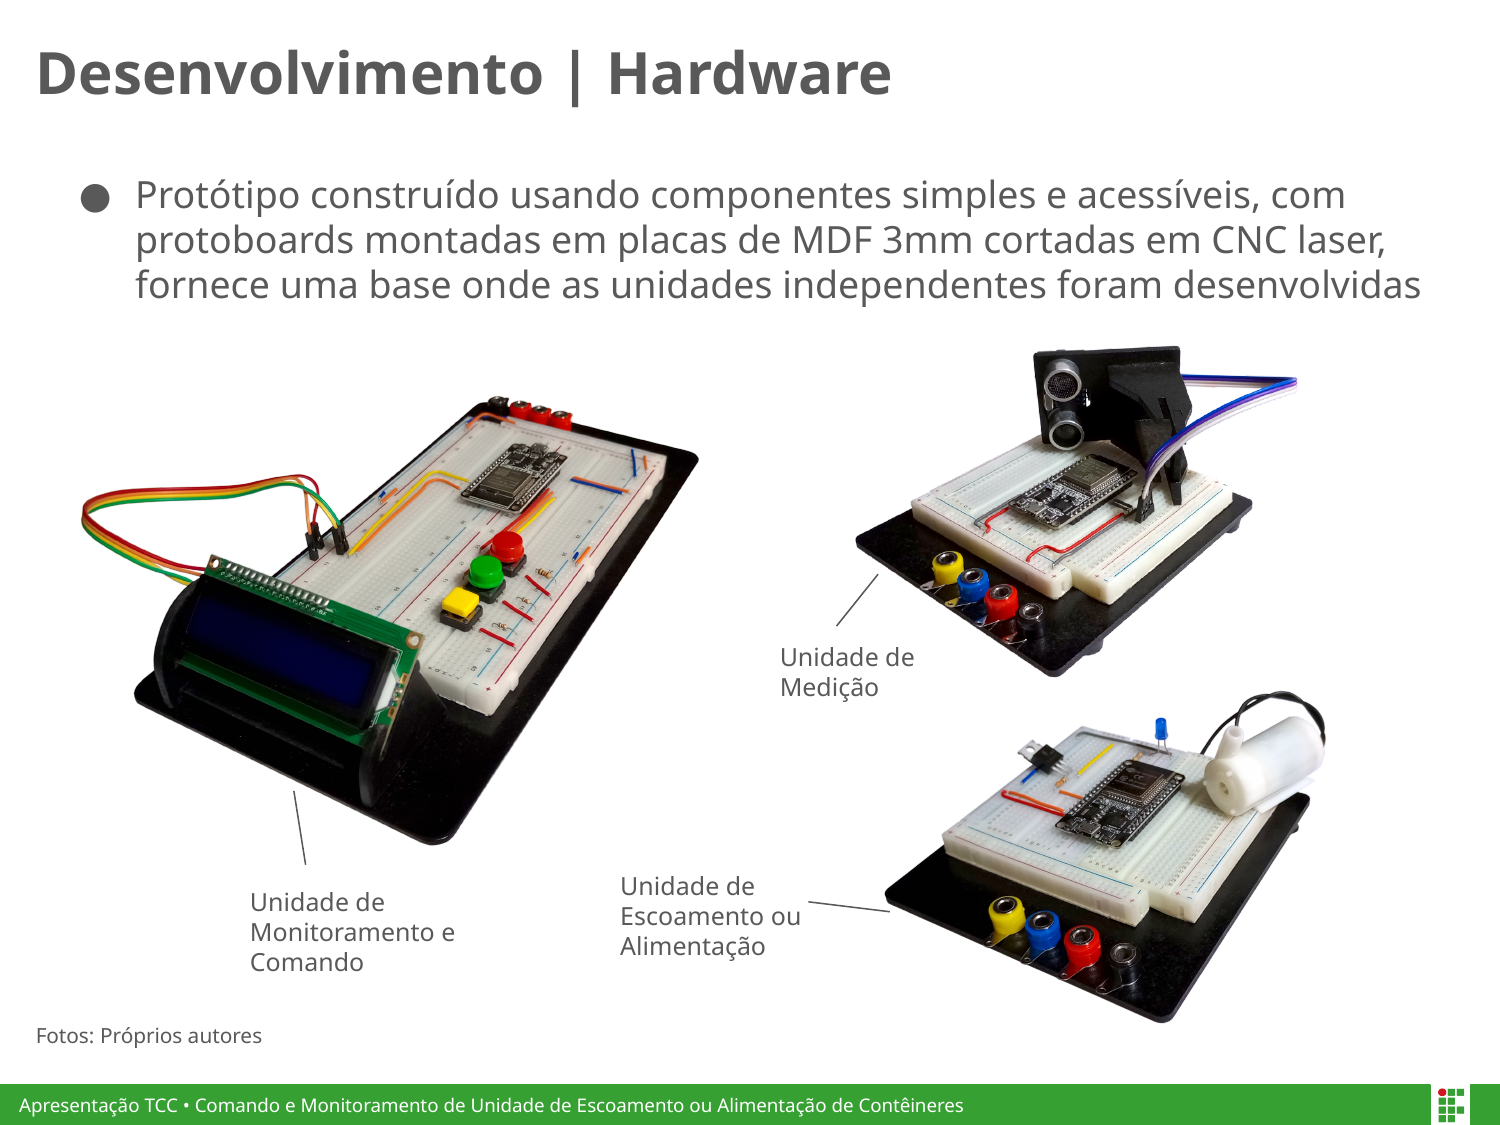

Desenvolvimento | Hardware
Protótipo construído usando componentes simples e acessíveis, com protoboards montadas em placas de MDF 3mm cortadas em CNC laser, fornece uma base onde as unidades independentes foram desenvolvidas
Unidade de Medição
Unidade de
Escoamento ou
Alimentação
Unidade de Monitoramento e
Comando
Fotos: Próprios autores
Apresentação TCC • Comando e Monitoramento de Unidade de Escoamento ou Alimentação de Contêineres